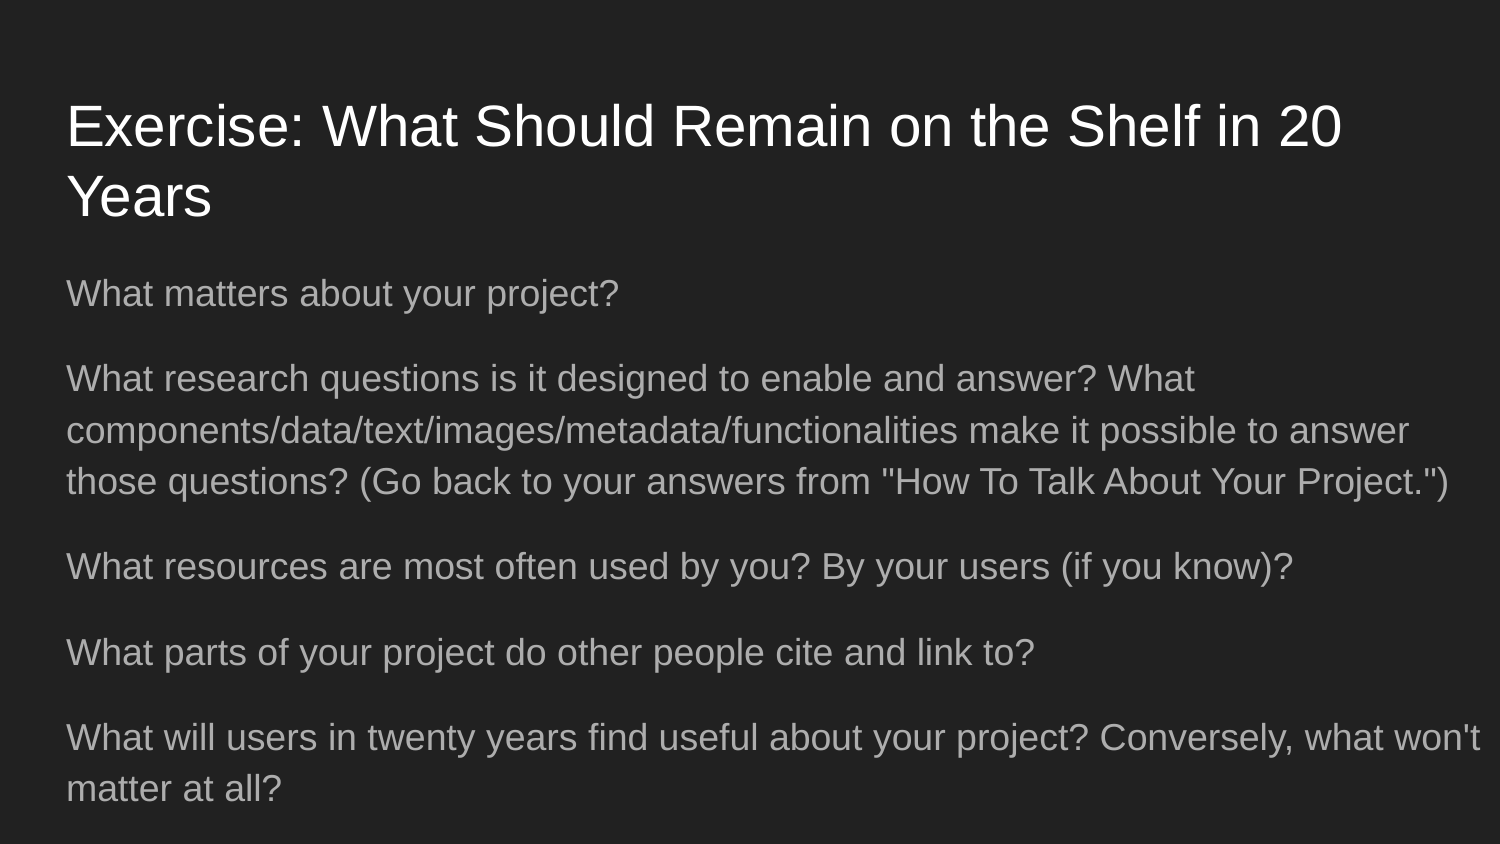

# Exercise: What Should Remain on the Shelf in 20 Years
What matters about your project?
What research questions is it designed to enable and answer? What components/data/text/images/metadata/functionalities make it possible to answer those questions? (Go back to your answers from "How To Talk About Your Project.")
What resources are most often used by you? By your users (if you know)?
What parts of your project do other people cite and link to?
What will users in twenty years find useful about your project? Conversely, what won't matter at all?